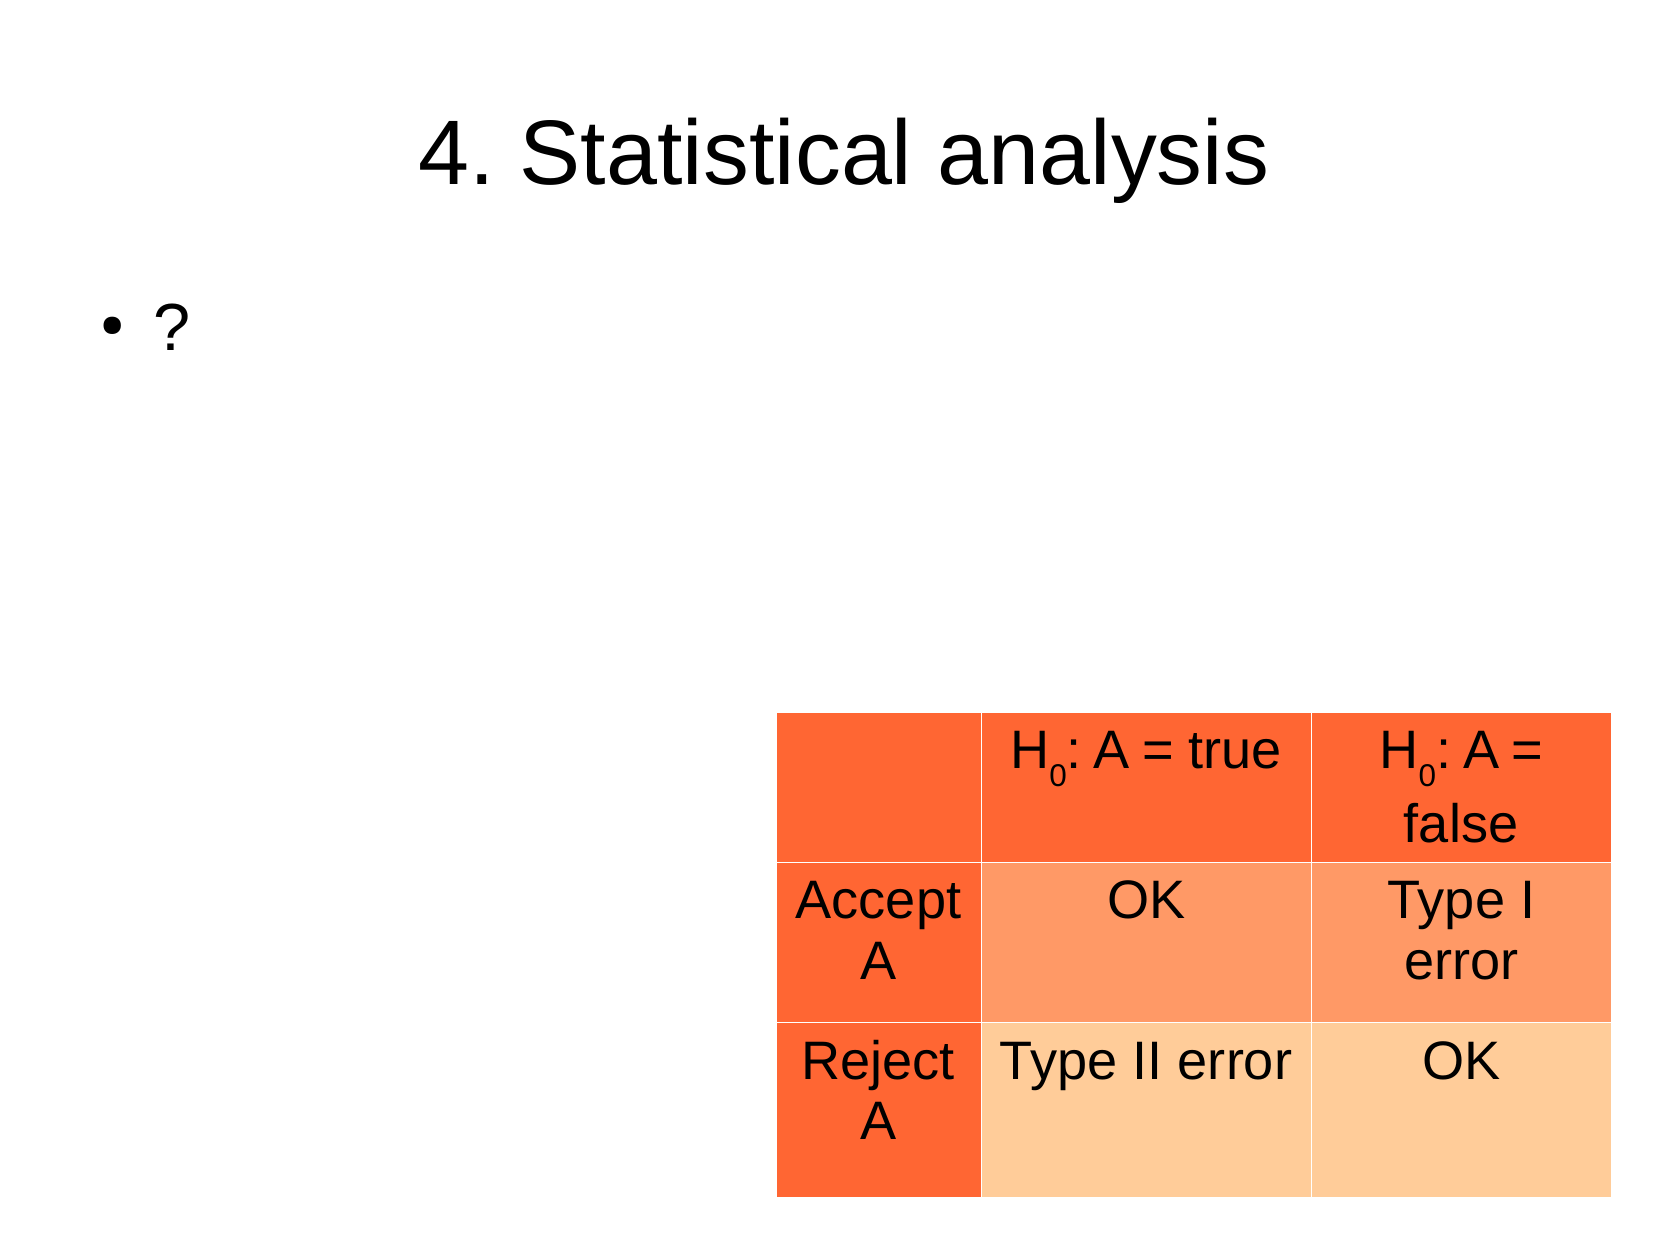

# 4. Statistical analysis
?
| | H0: A = true | H0: A = false |
| --- | --- | --- |
| Accept A | OK | Type I error |
| Reject A | Type II error | OK |